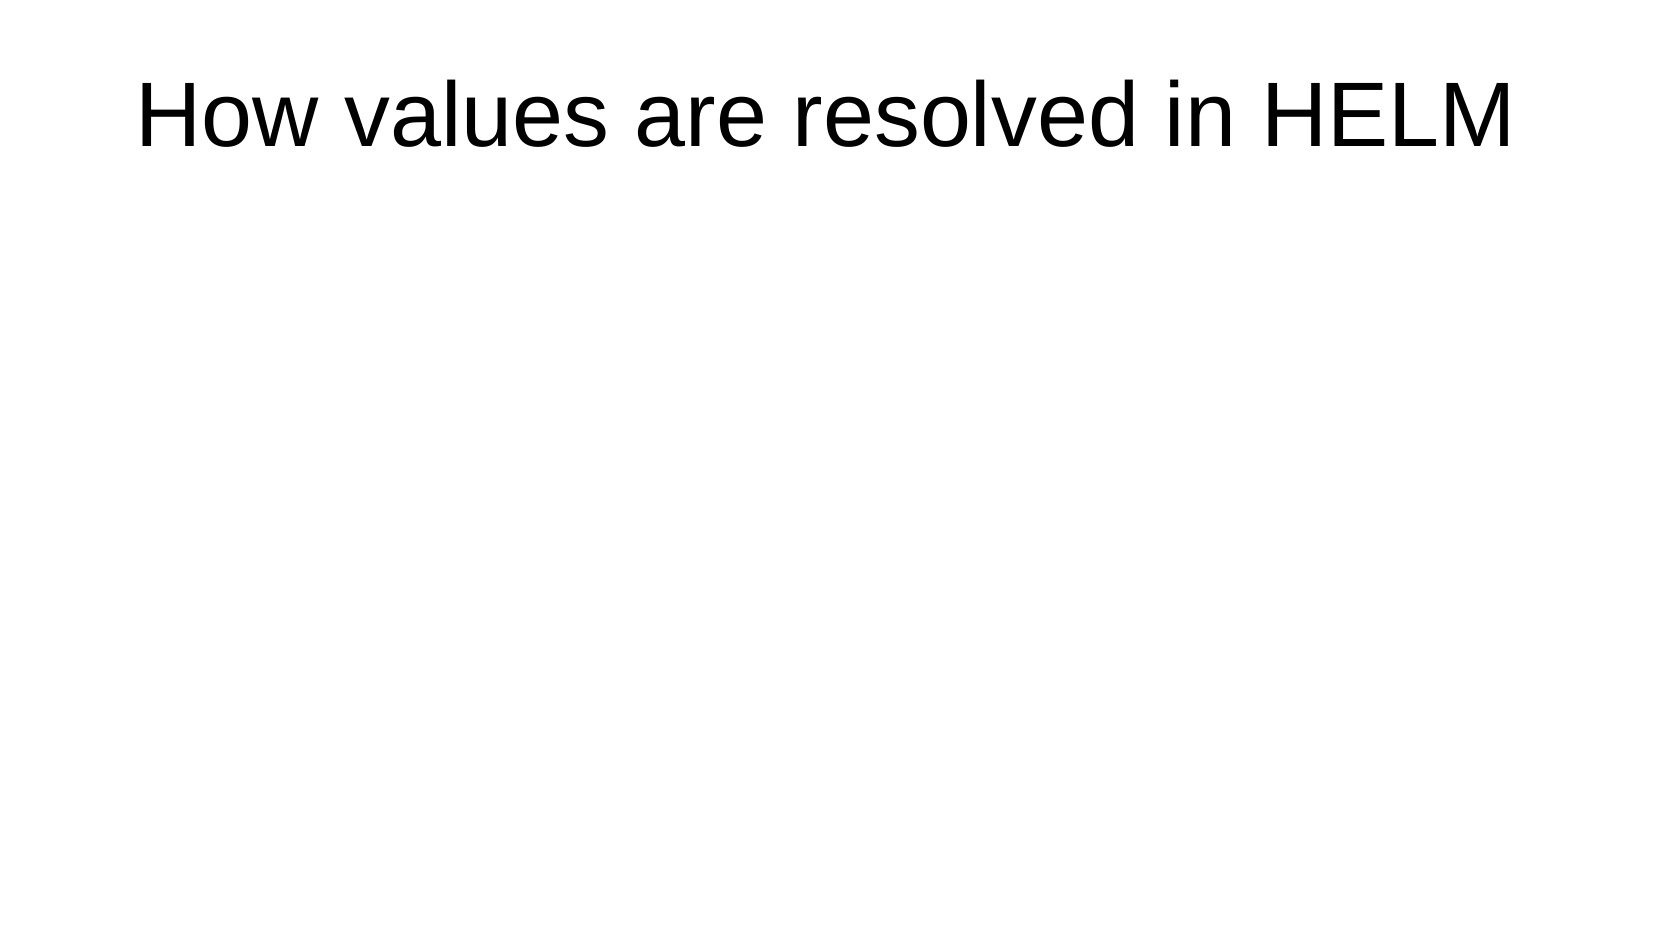

# How values are resolved in HELM